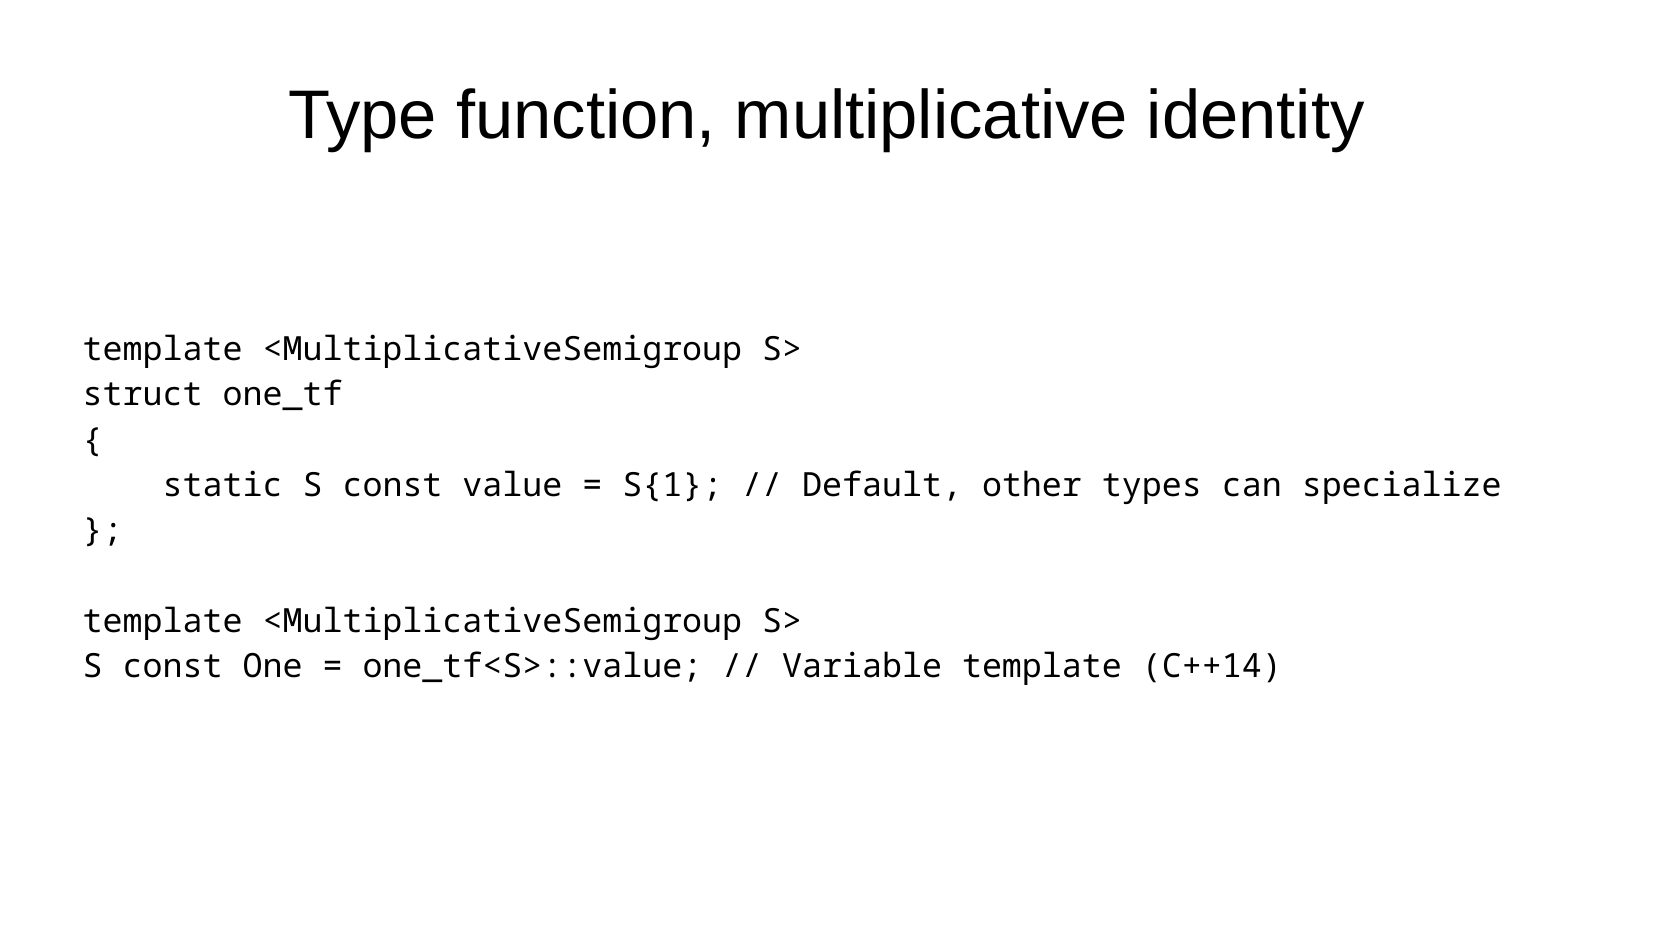

Type function, multiplicative identity
# template <MultiplicativeSemigroup S>
struct one_tf
{
 static S const value = S{1}; // Default, other types can specialize
};
template <MultiplicativeSemigroup S>
S const One = one_tf<S>::value; // Variable template (C++14)